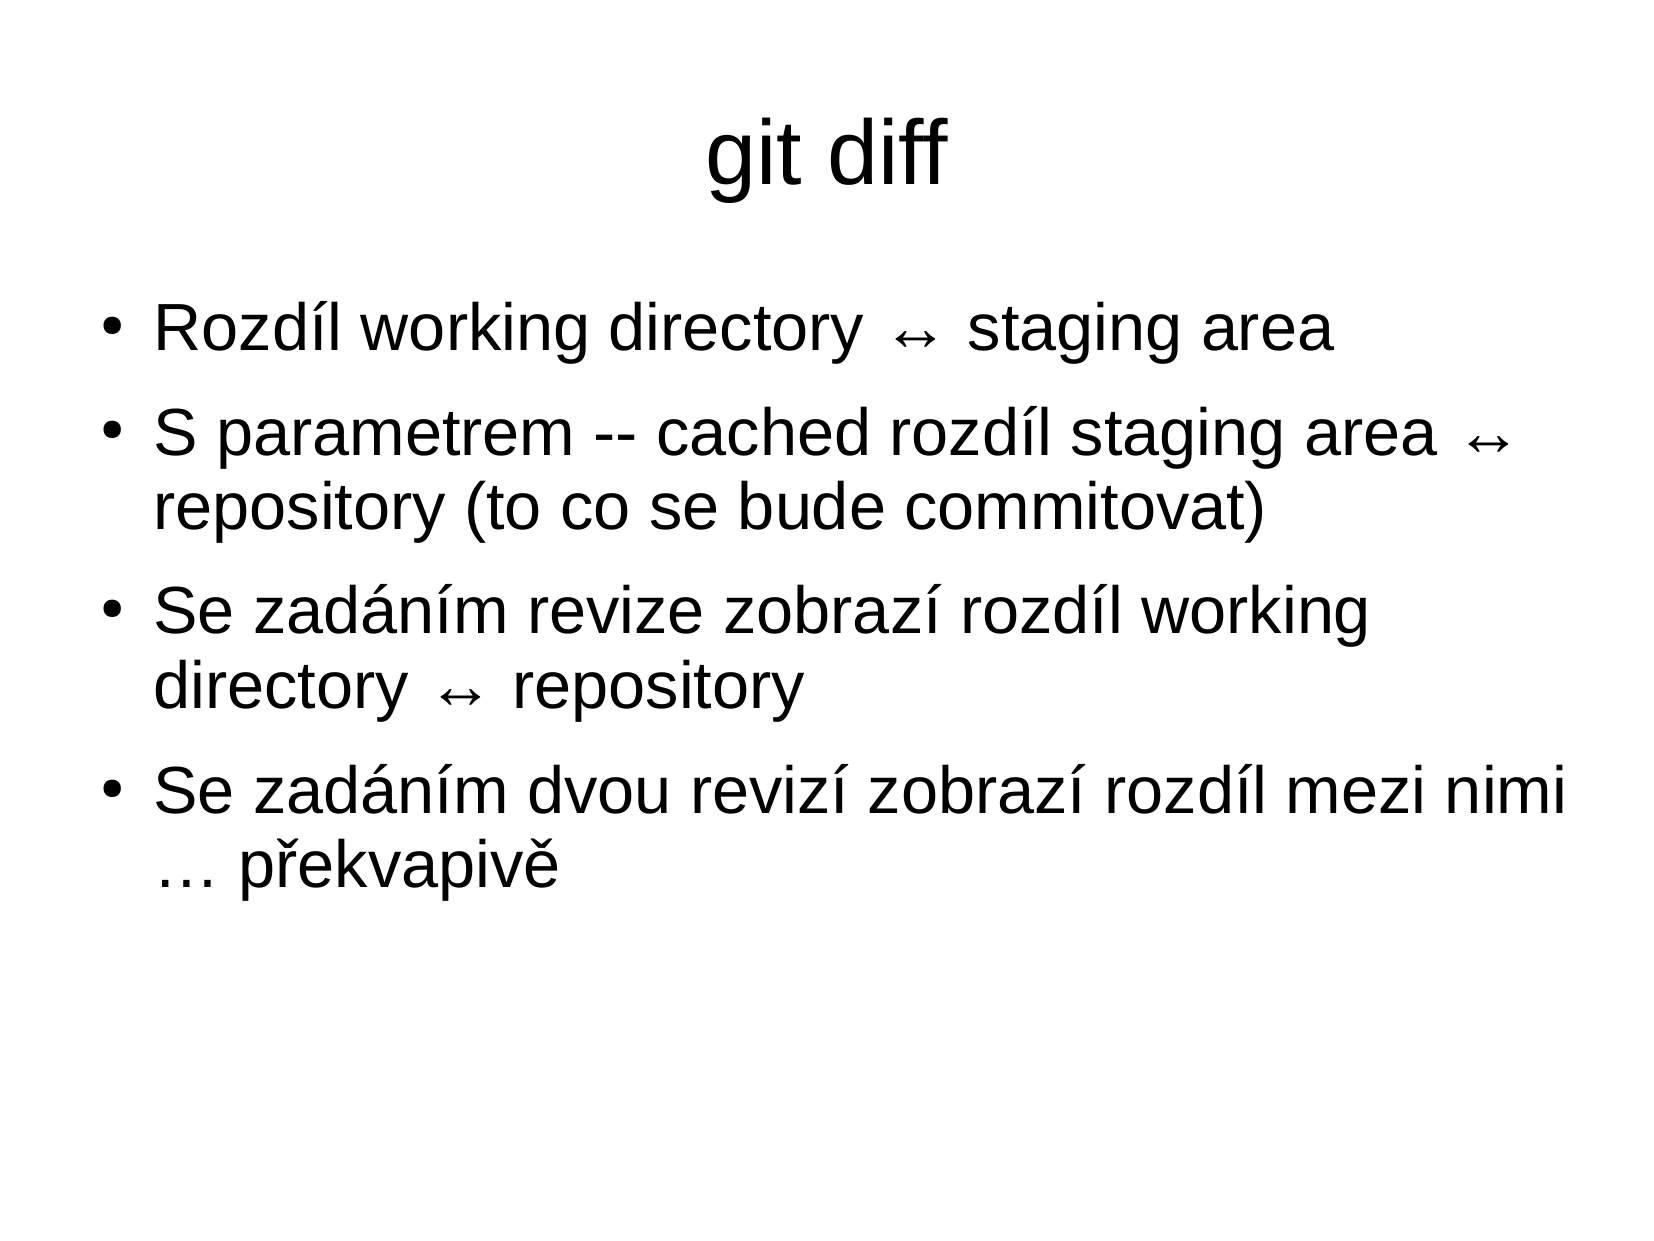

# git diff
Rozdíl working directory ↔ staging area
S parametrem -- cached rozdíl staging area ↔ repository (to co se bude commitovat)
Se zadáním revize zobrazí rozdíl working directory ↔ repository
Se zadáním dvou revizí zobrazí rozdíl mezi nimi … překvapivě